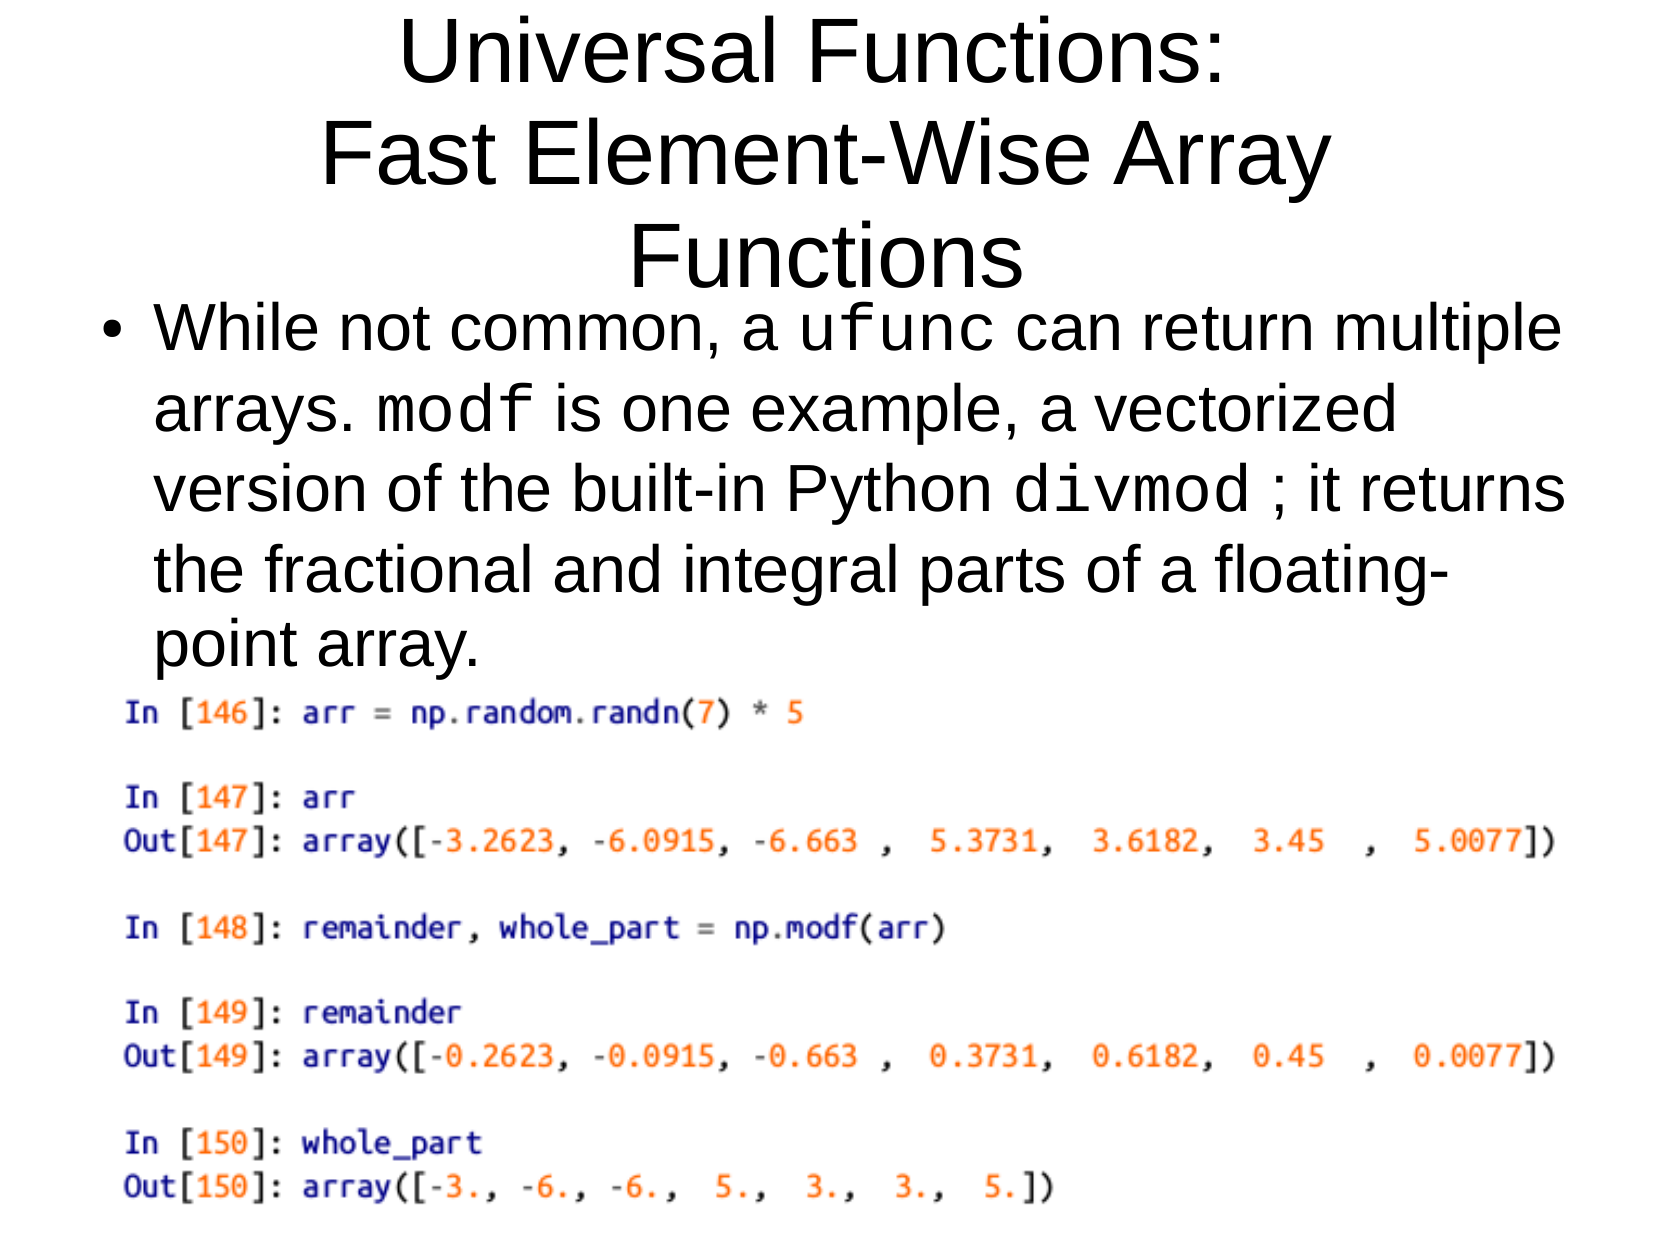

# Universal Functions: Fast Element-Wise Array Functions
While not common, a ufunc can return multiple arrays. modf is one example, a vectorized version of the built-in Python divmod ; it returns the fractional and integral parts of a floating-point array.